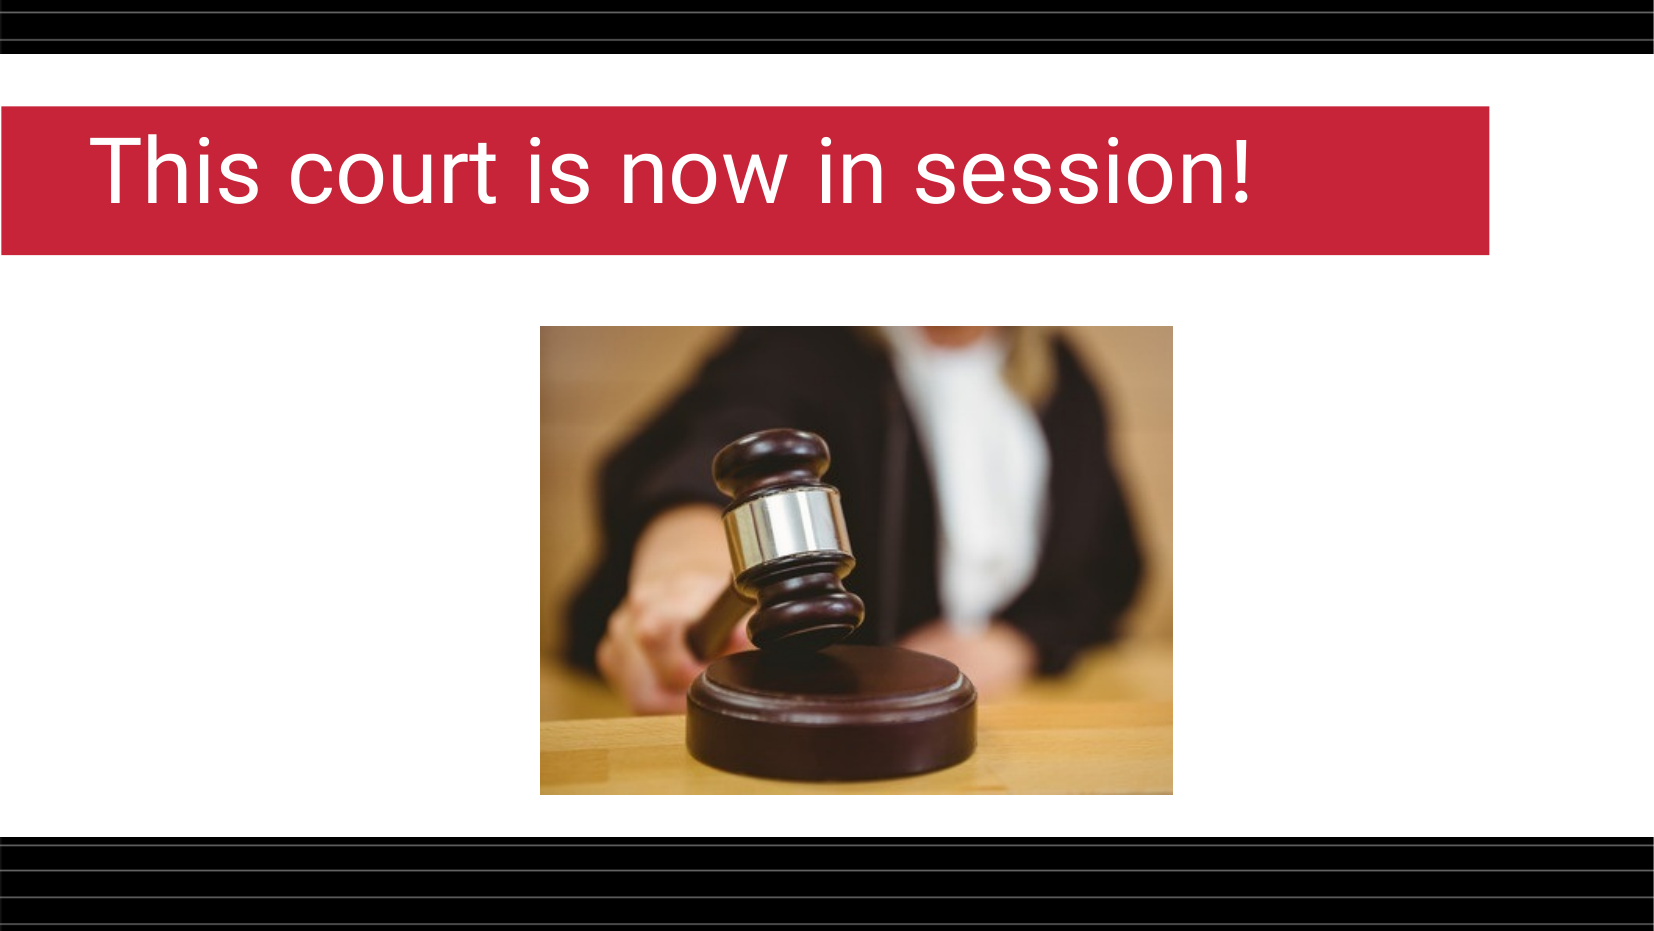

# This court is now in session!